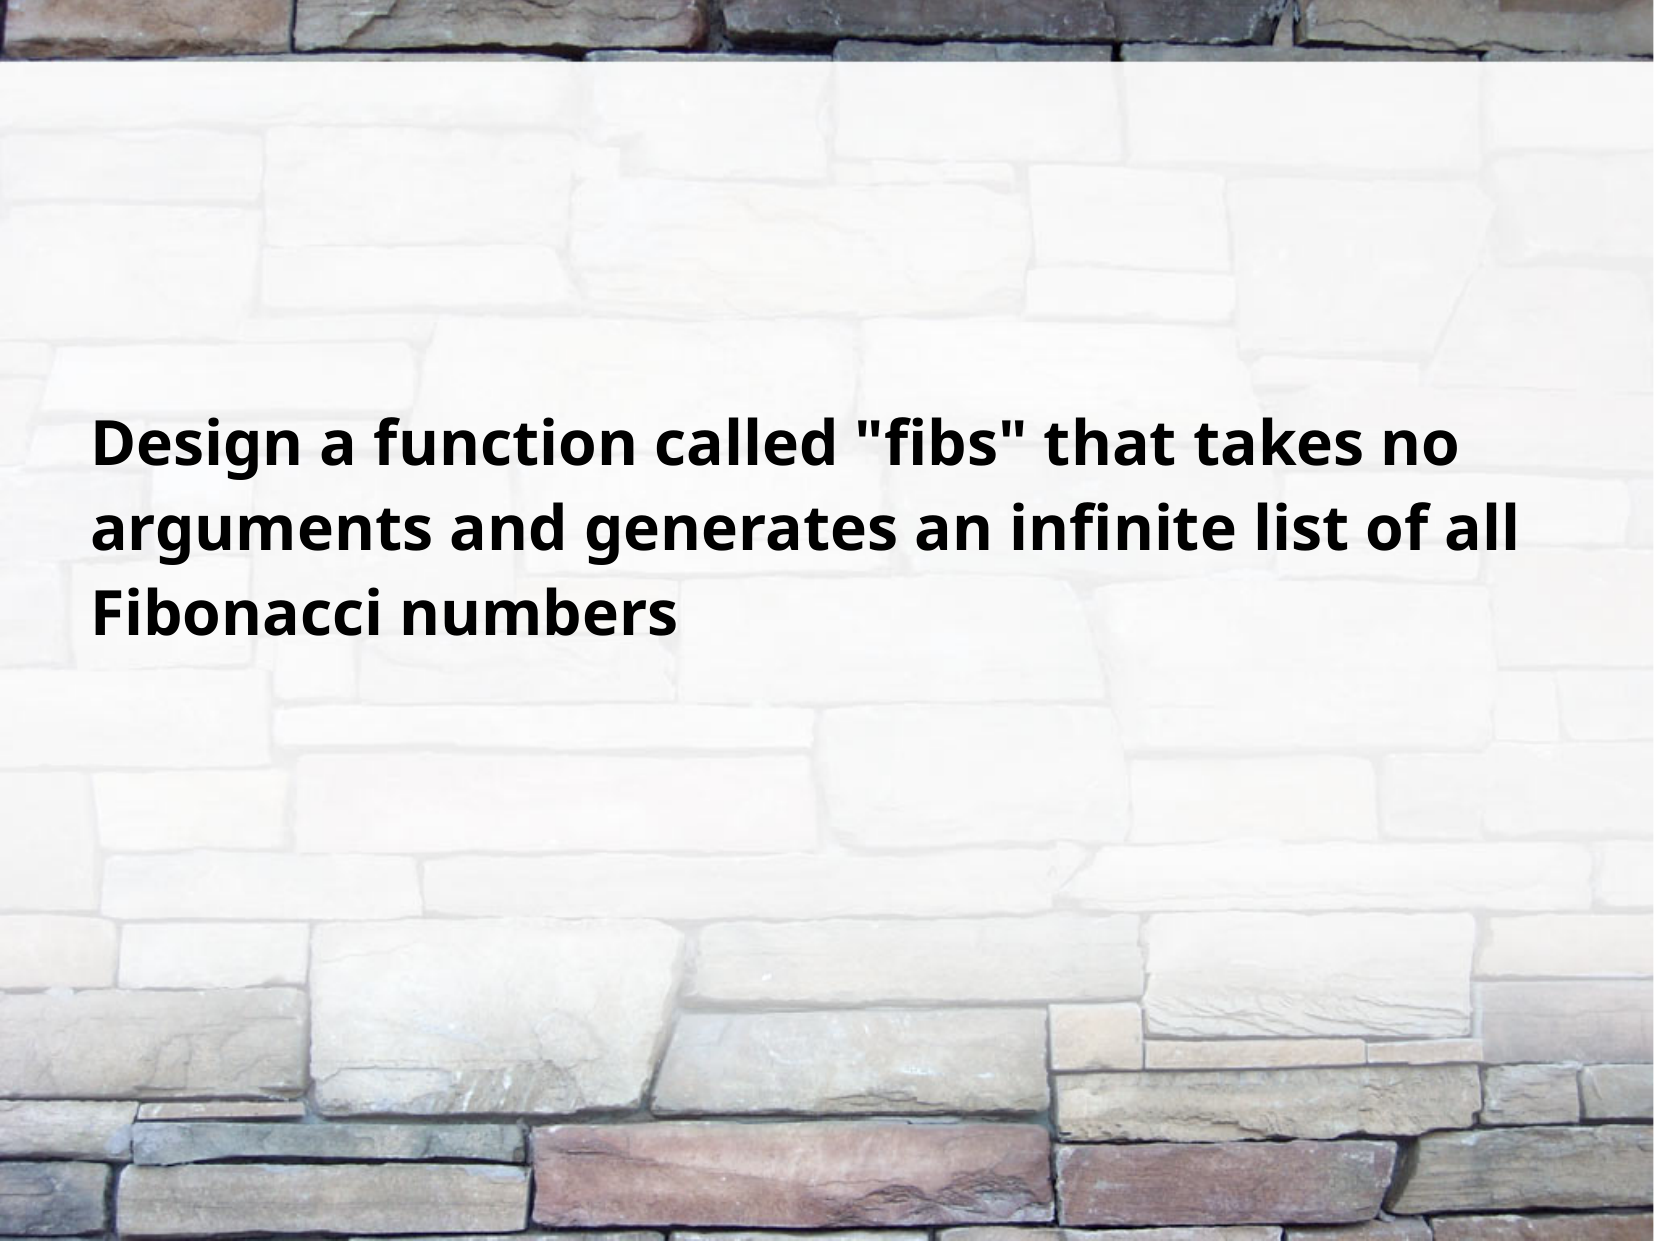

# Design a function called "fibs" that takes no arguments and generates an infinite list of all Fibonacci numbers